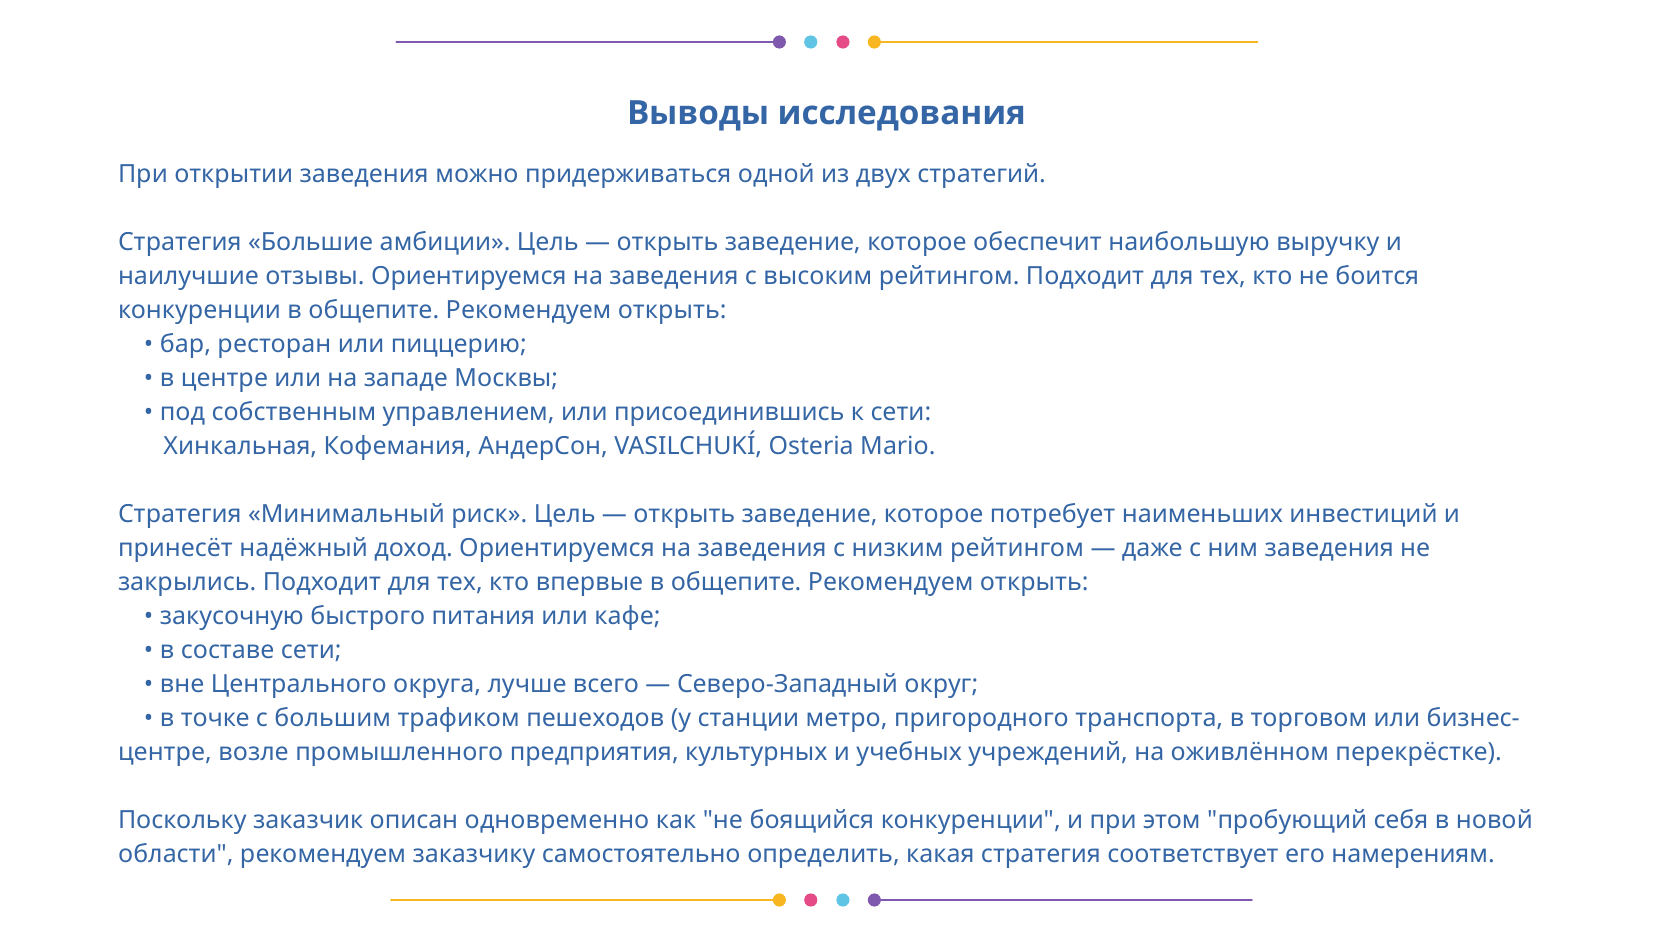

# Выводы исследования
При открытии заведения можно придерживаться одной из двух стратегий.
Стратегия «Большие амбиции». Цель — открыть заведение, которое обеспечит наибольшую выручку и наилучшие отзывы. Ориентируемся на заведения с высоким рейтингом. Подходит для тех, кто не боится конкуренции в общепите. Рекомендуем открыть:
 • бар, ресторан или пиццерию;
 • в центре или на западе Москвы;
 • под собственным управлением, или присоединившись к сети:
 Хинкальная, Кофемания, АндерСон, VASILCHUKÍ, Osteria Mario.
Стратегия «Минимальный риск». Цель — открыть заведение, которое потребует наименьших инвестиций и принесёт надёжный доход. Ориентируемся на заведения с низким рейтингом — даже с ним заведения не закрылись. Подходит для тех, кто впервые в общепите. Рекомендуем открыть:
 • закусочную быстрого питания или кафе;
 • в составе сети;
 • вне Центрального округа, лучше всего — Северо-Западный округ;
 • в точке с большим трафиком пешеходов (у станции метро, пригородного транспорта, в торговом или бизнес-центре, возле промышленного предприятия, культурных и учебных учреждений, на оживлённом перекрёстке).
Поскольку заказчик описан одновременно как "не боящийся конкуренции", и при этом "пробующий себя в новой области", рекомендуем заказчику самостоятельно определить, какая стратегия соответствует его намерениям.